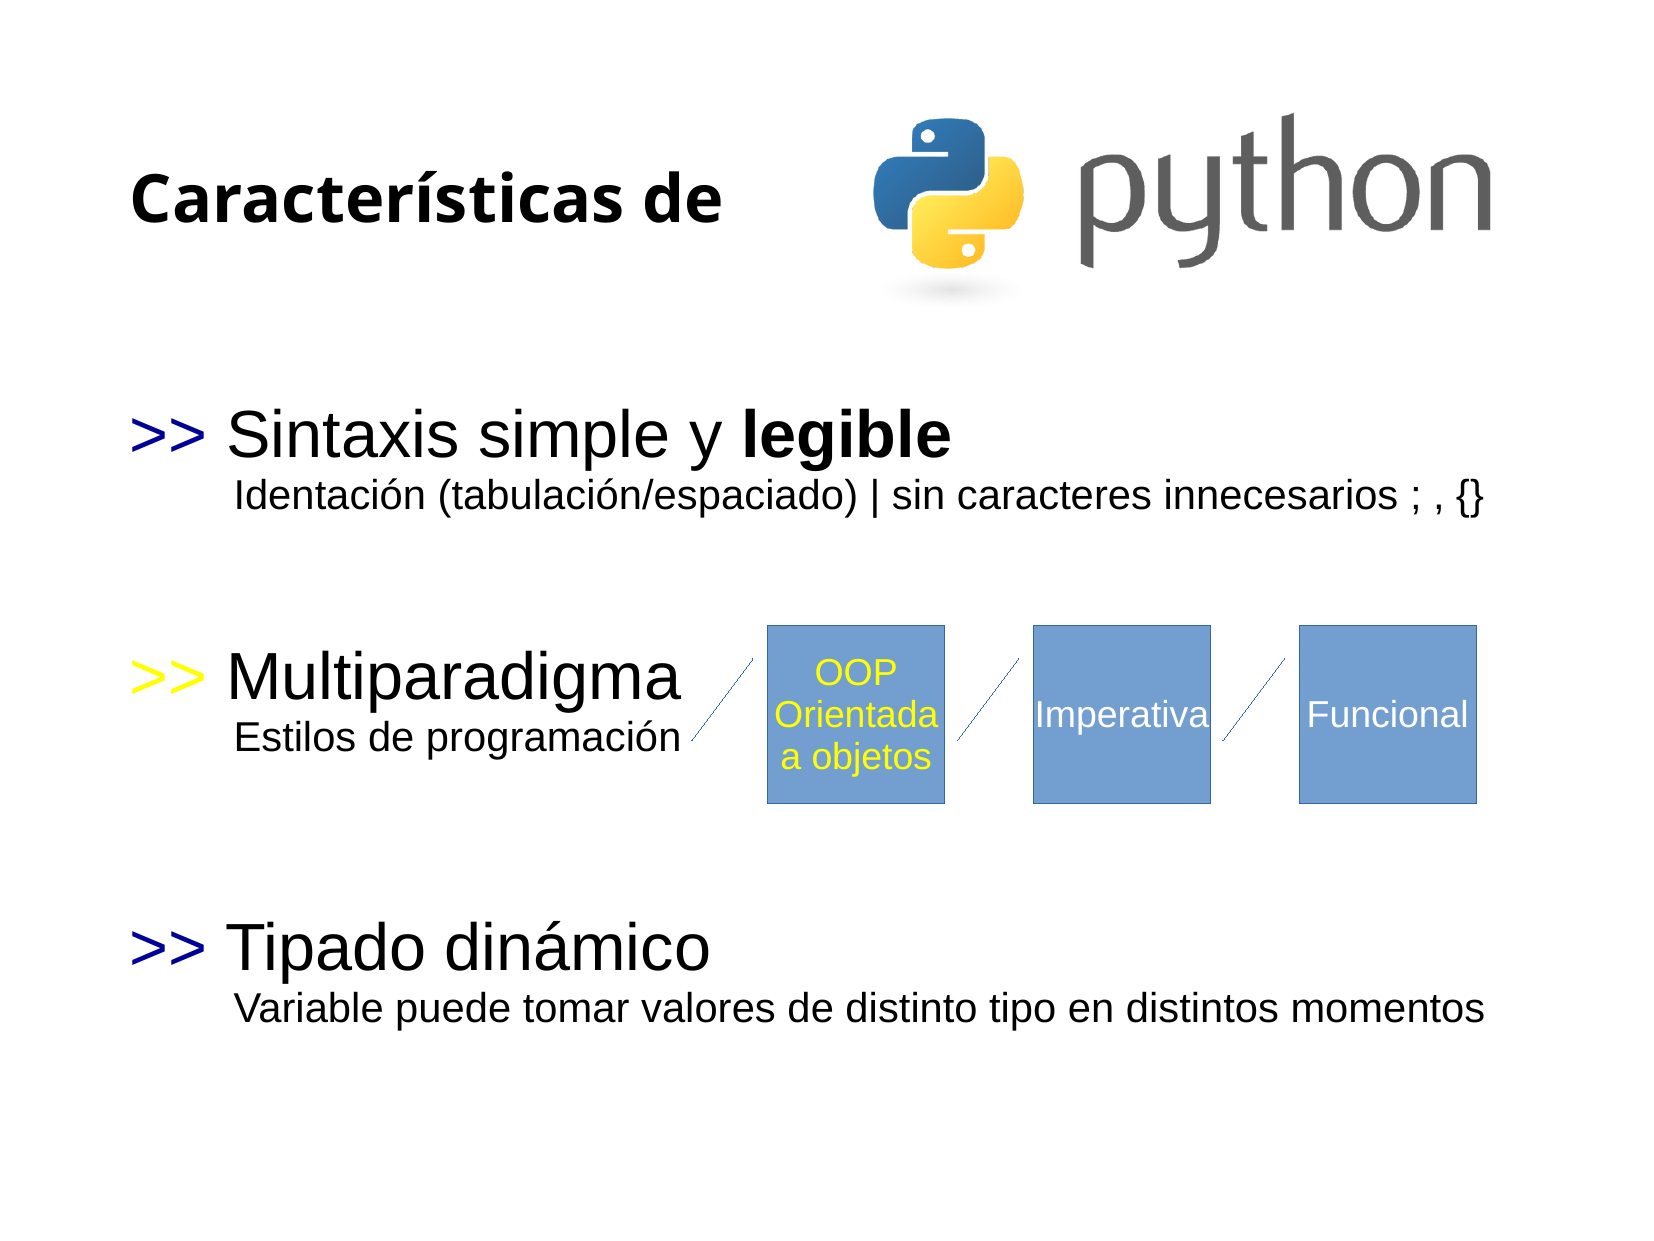

Características de
# >> Sintaxis simple y legible
 Identación (tabulación/espaciado) | sin caracteres innecesarios ; , {}
>> Multiparadigma
 Estilos de programación
>> Tipado dinámico
 Variable puede tomar valores de distinto tipo en distintos momentos
Imperativa
OOP
Orientada
a objetos
Funcional